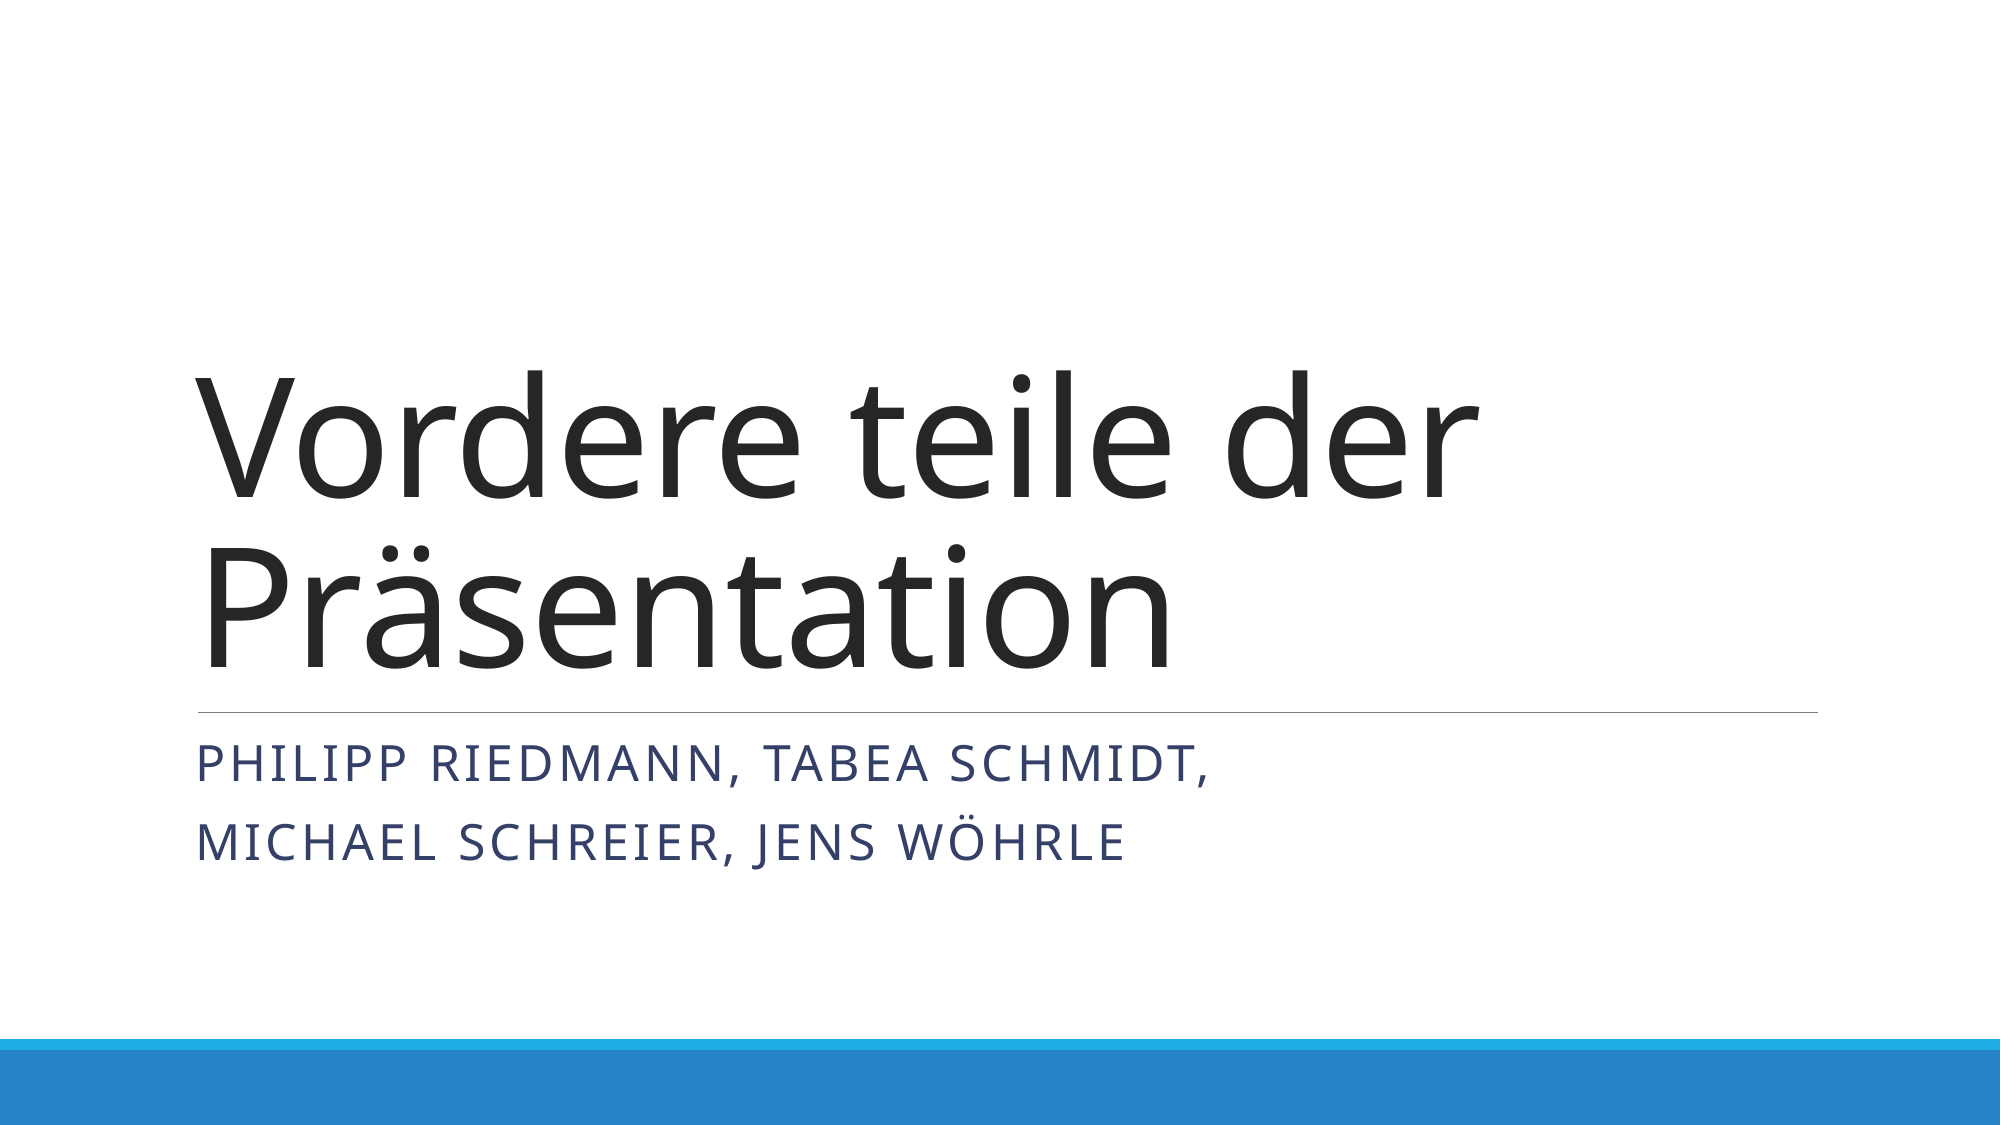

Vordere teile der Präsentation
# Philipp Riedmann, Tabea Schmidt,
Michael Schreier, Jens Wöhrle